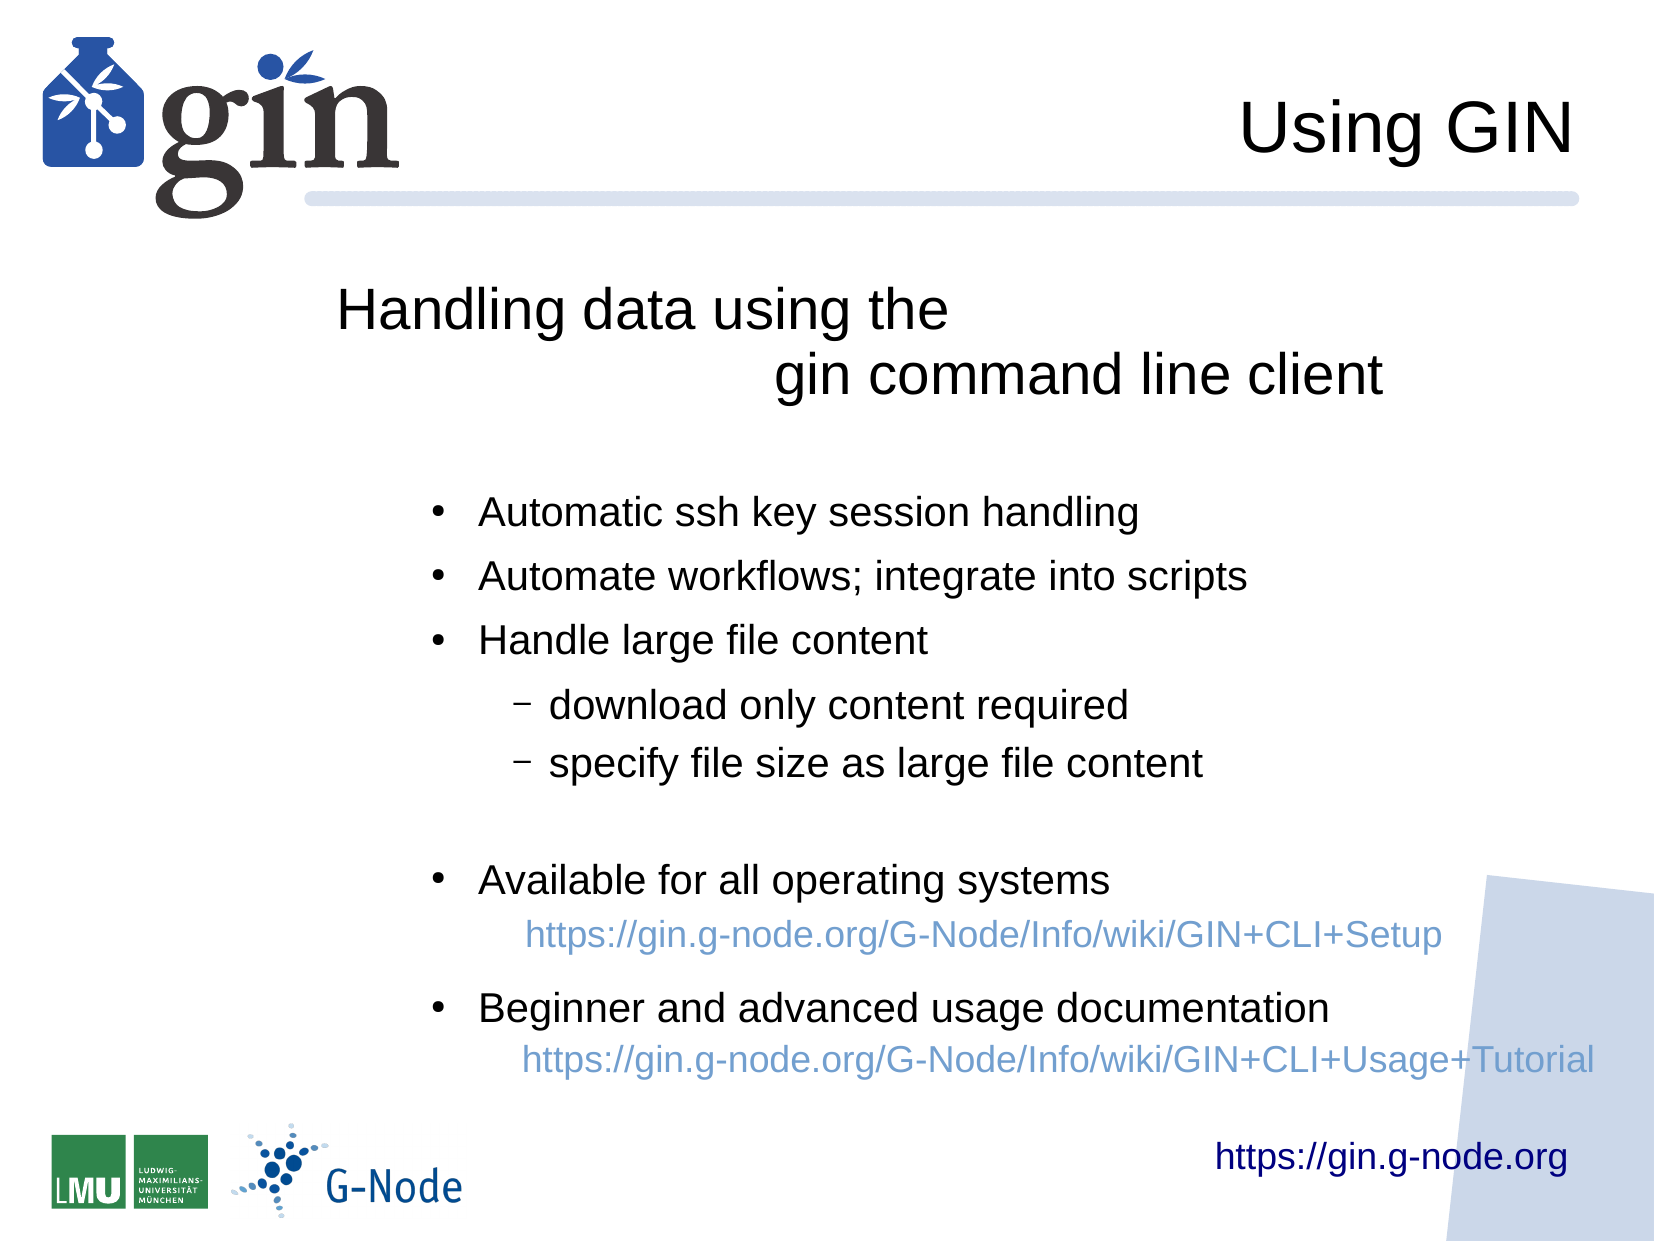

Using GIN
# Handling data using the gin command line client
Automatic ssh key session handling
Automate workflows; integrate into scripts
Handle large file content
download only content required
specify file size as large file content
Available for all operating systems
Beginner and advanced usage documentation
https://gin.g-node.org/G-Node/Info/wiki/GIN+CLI+Setup
https://gin.g-node.org/G-Node/Info/wiki/GIN+CLI+Usage+Tutorial
https://gin.g-node.org